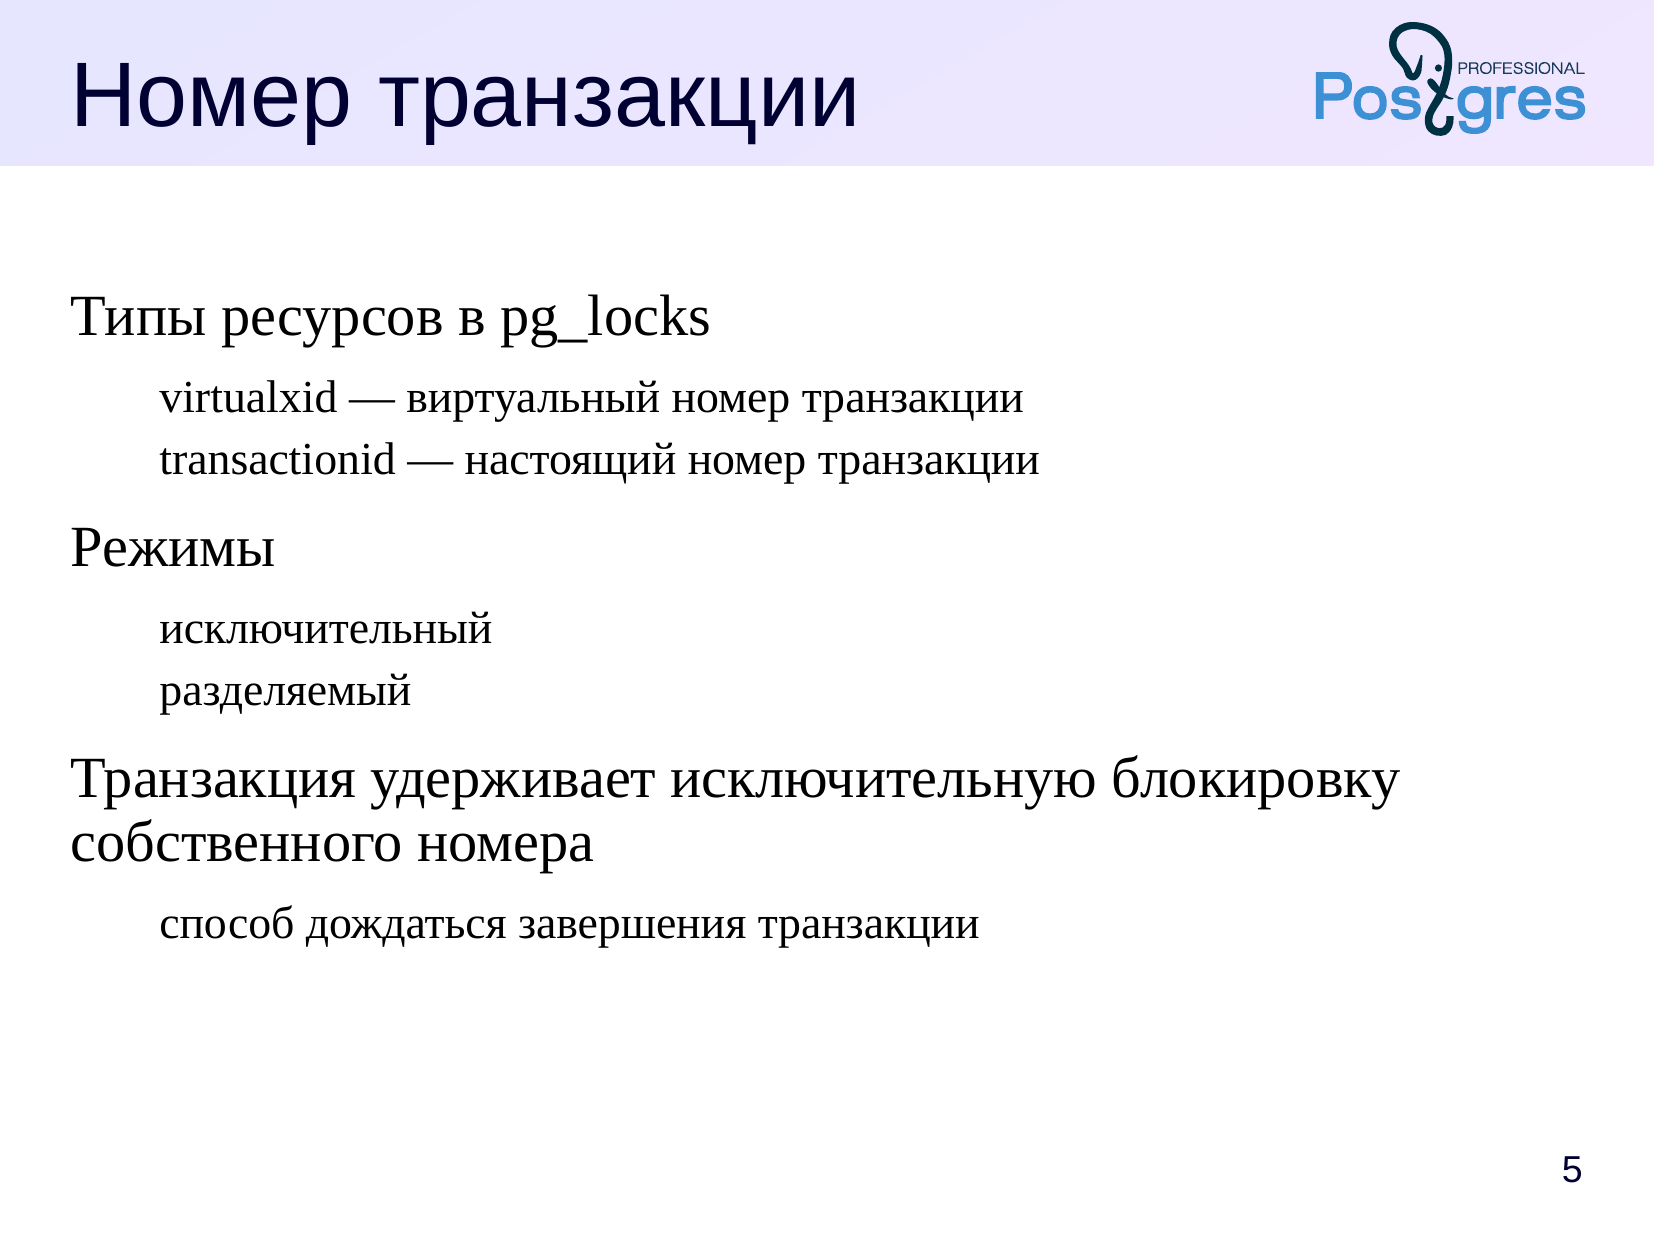

# Номер транзакции
Типы ресурсов в pg_locks
virtualxid — виртуальный номер транзакции
transactionid — настоящий номер транзакции
Режимы
исключительный
разделяемый
Транзакция удерживает исключительную блокировку
собственного номера
способ дождаться завершения транзакции